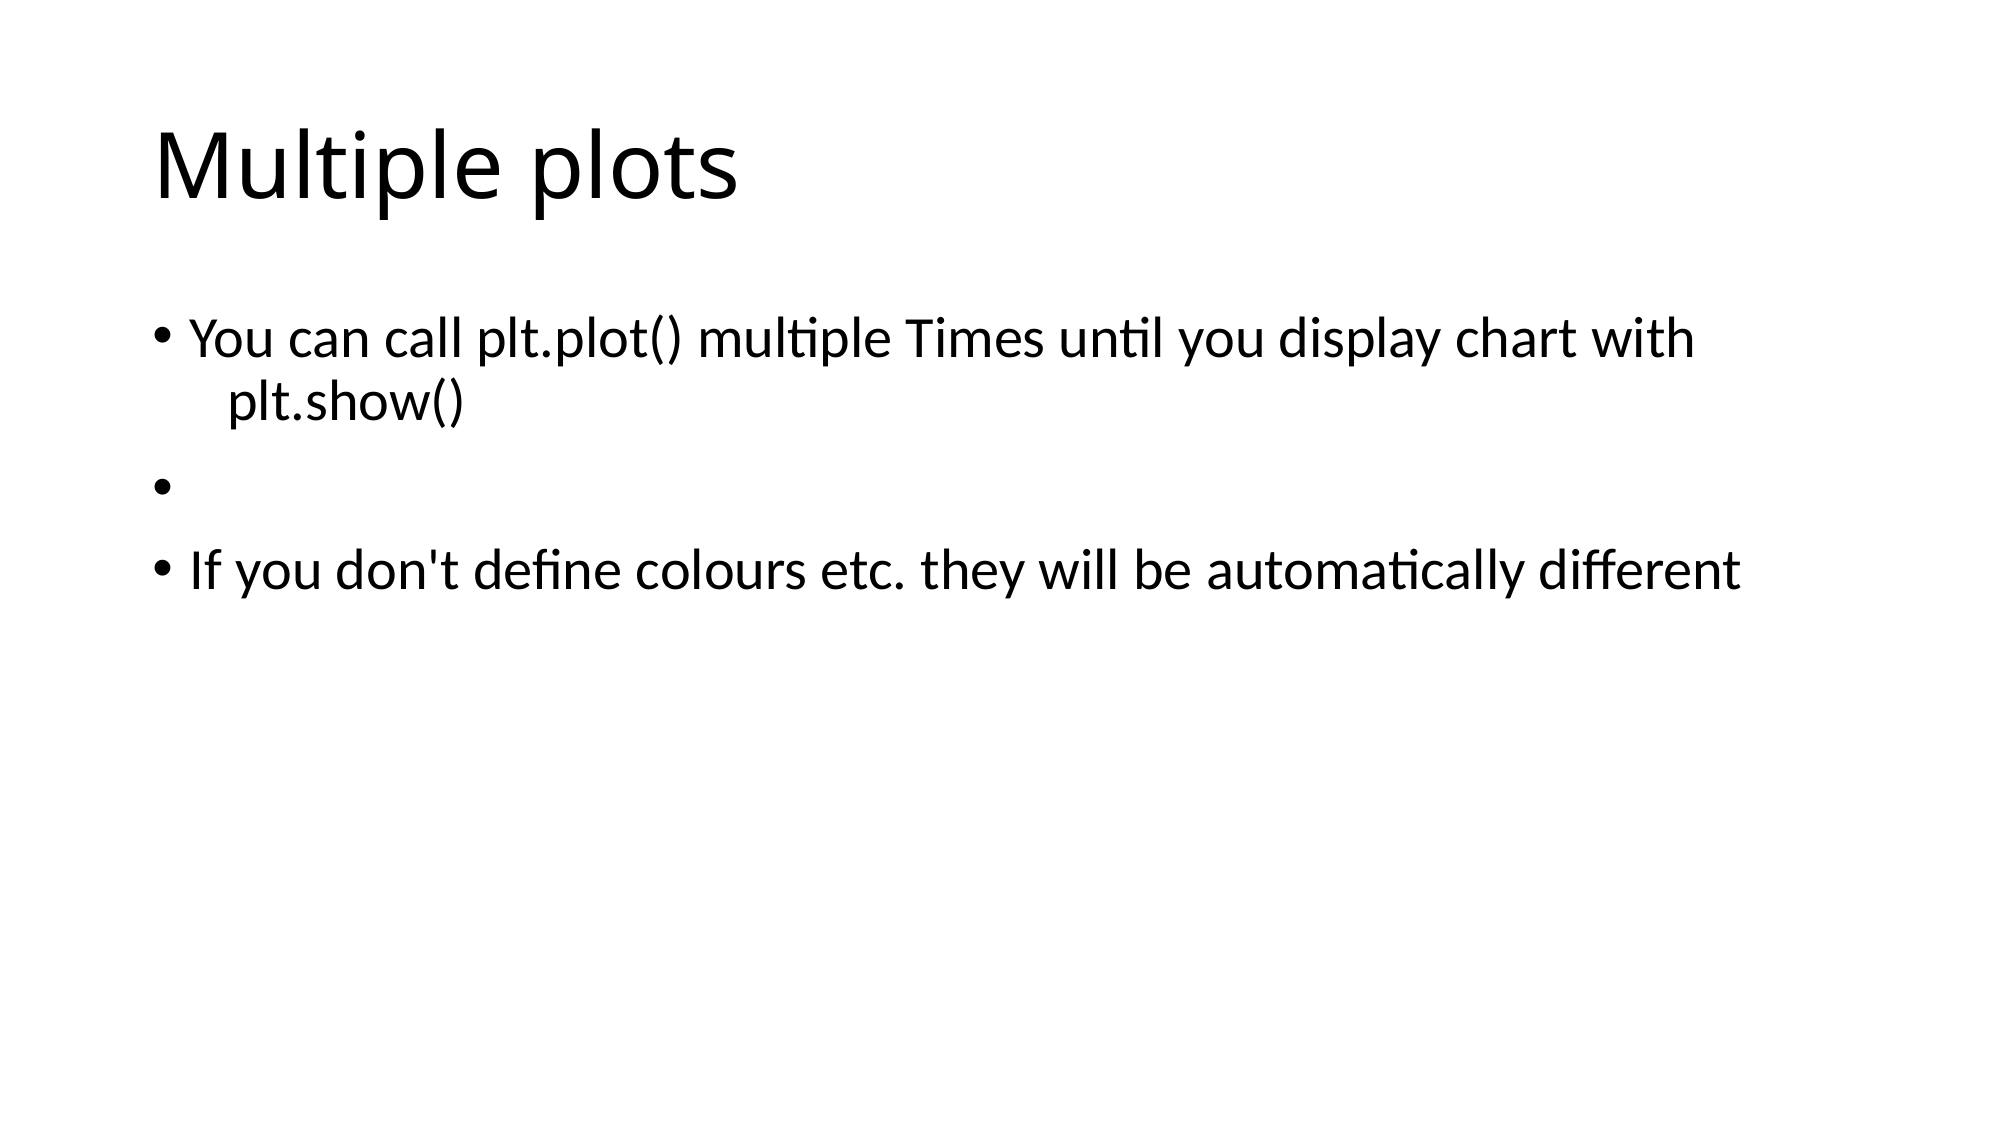

# Multiple plots
You can call plt.plot() multiple Times until you display chart with plt.show()
If you don't define colours etc. they will be automatically different